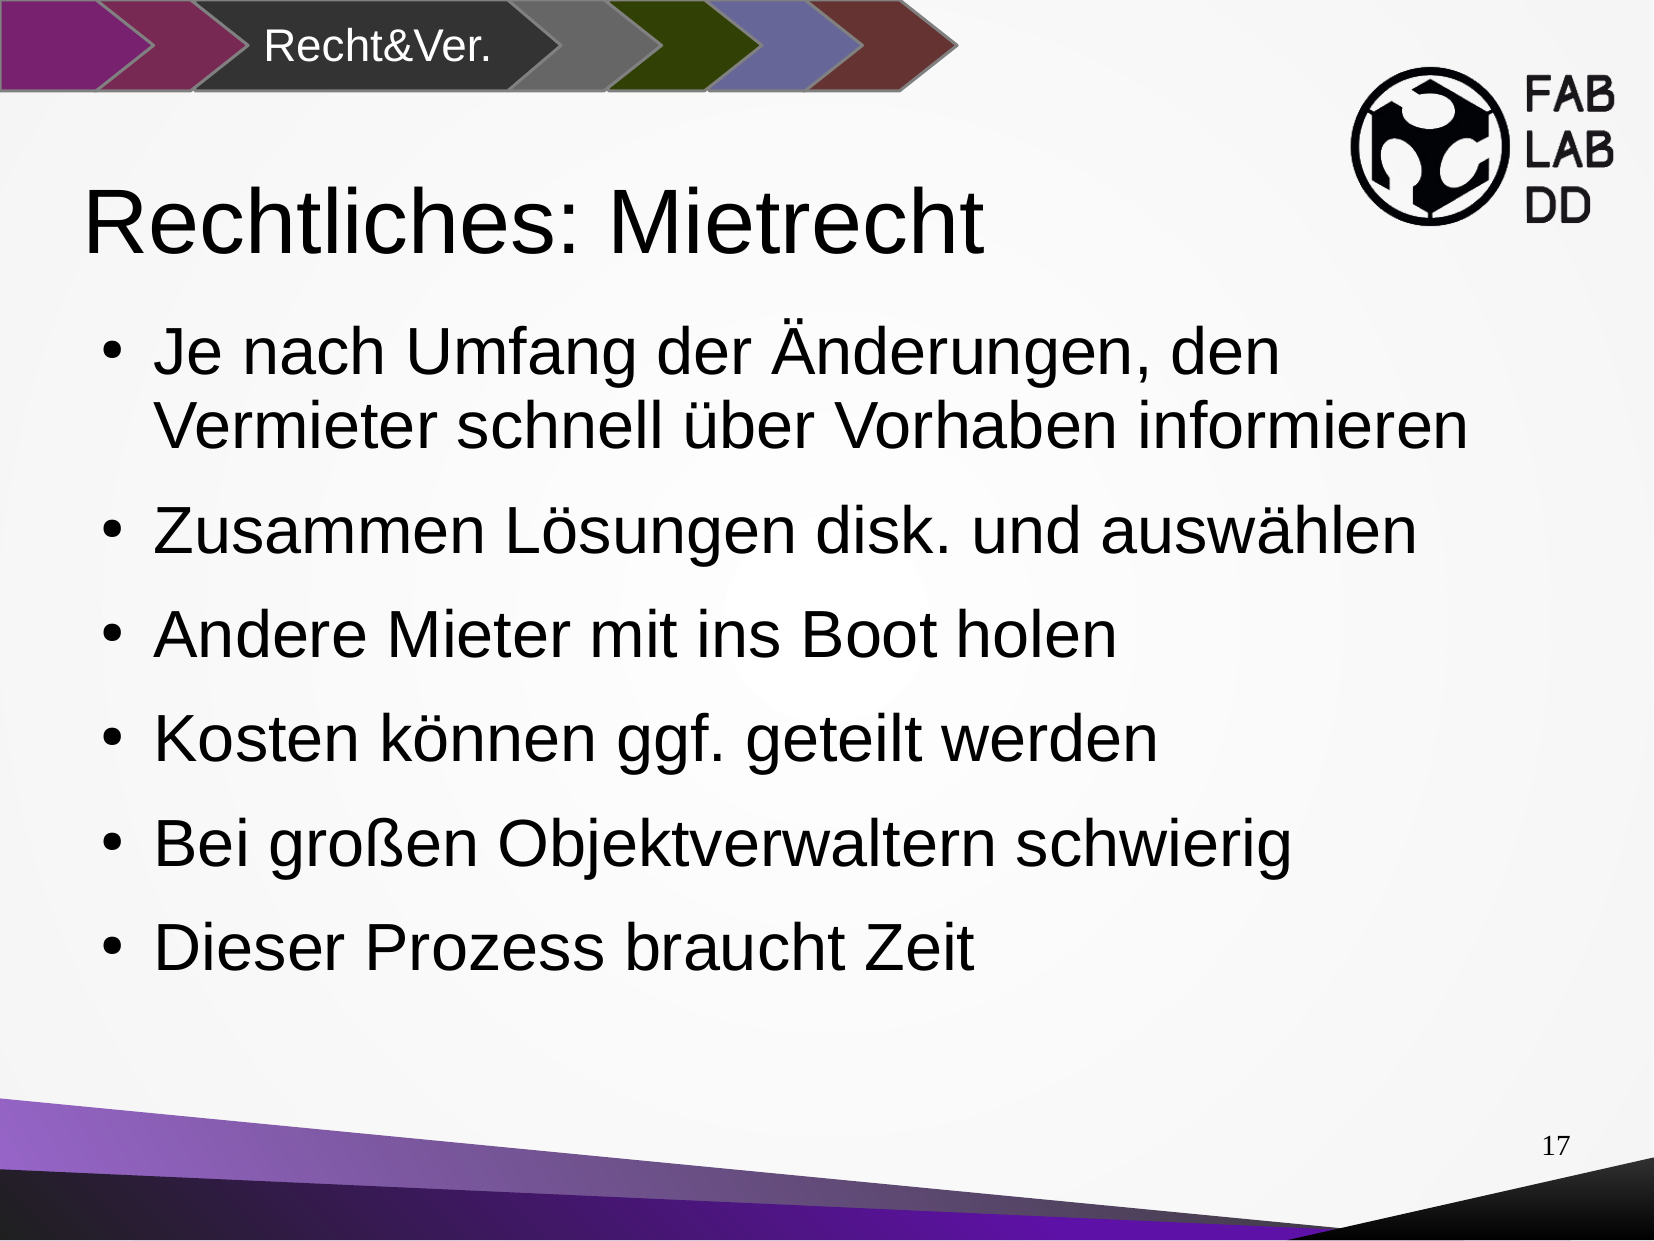

Recht&Ver.
# Rechtliches: Mietrecht
Je nach Umfang der Änderungen, den Vermieter schnell über Vorhaben informieren
Zusammen Lösungen disk. und auswählen
Andere Mieter mit ins Boot holen
Kosten können ggf. geteilt werden
Bei großen Objektverwaltern schwierig
Dieser Prozess braucht Zeit